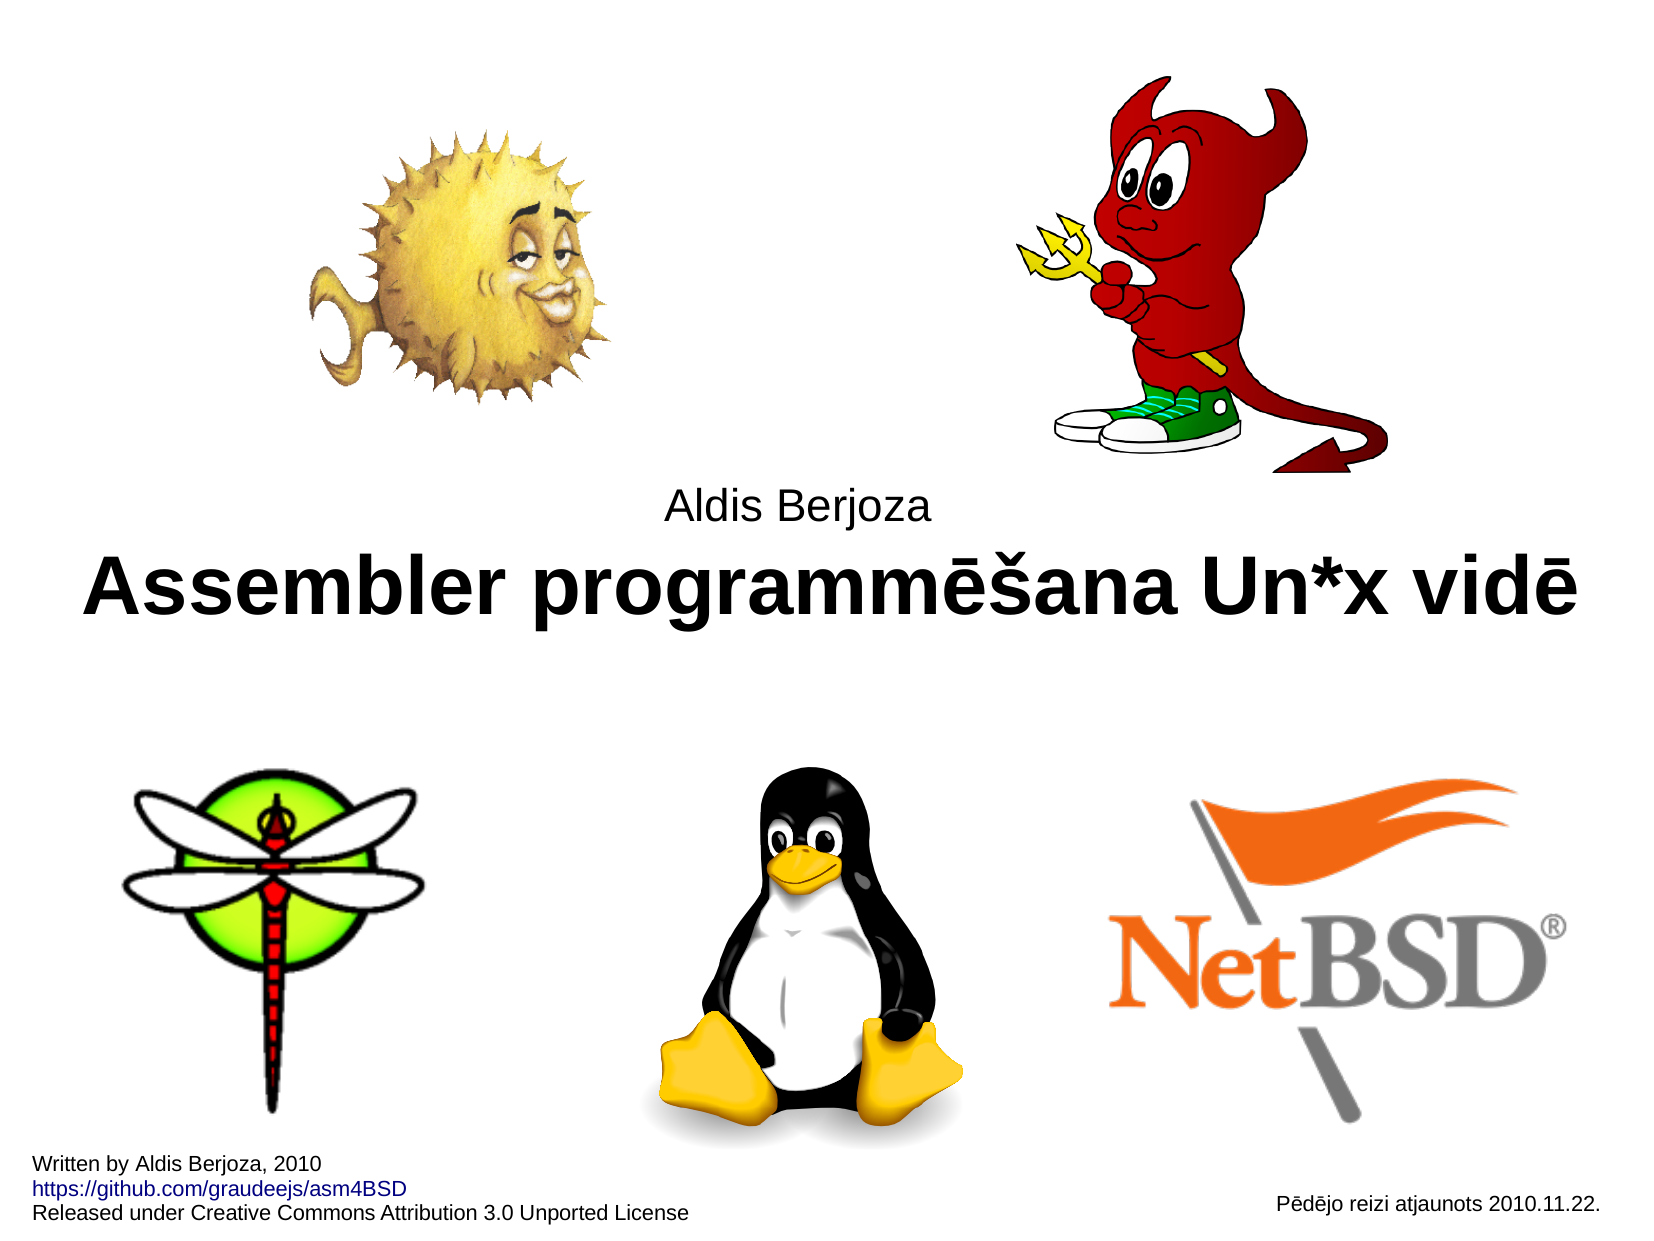

Aldis Berjoza
Assembler programmēšana Un*x vidē
Written by Aldis Berjoza, 2010
https://github.com/graudeejs/asm4BSD
Released under Creative Commons Attribution 3.0 Unported License
Pēdējo reizi atjaunots 2010.11.22.